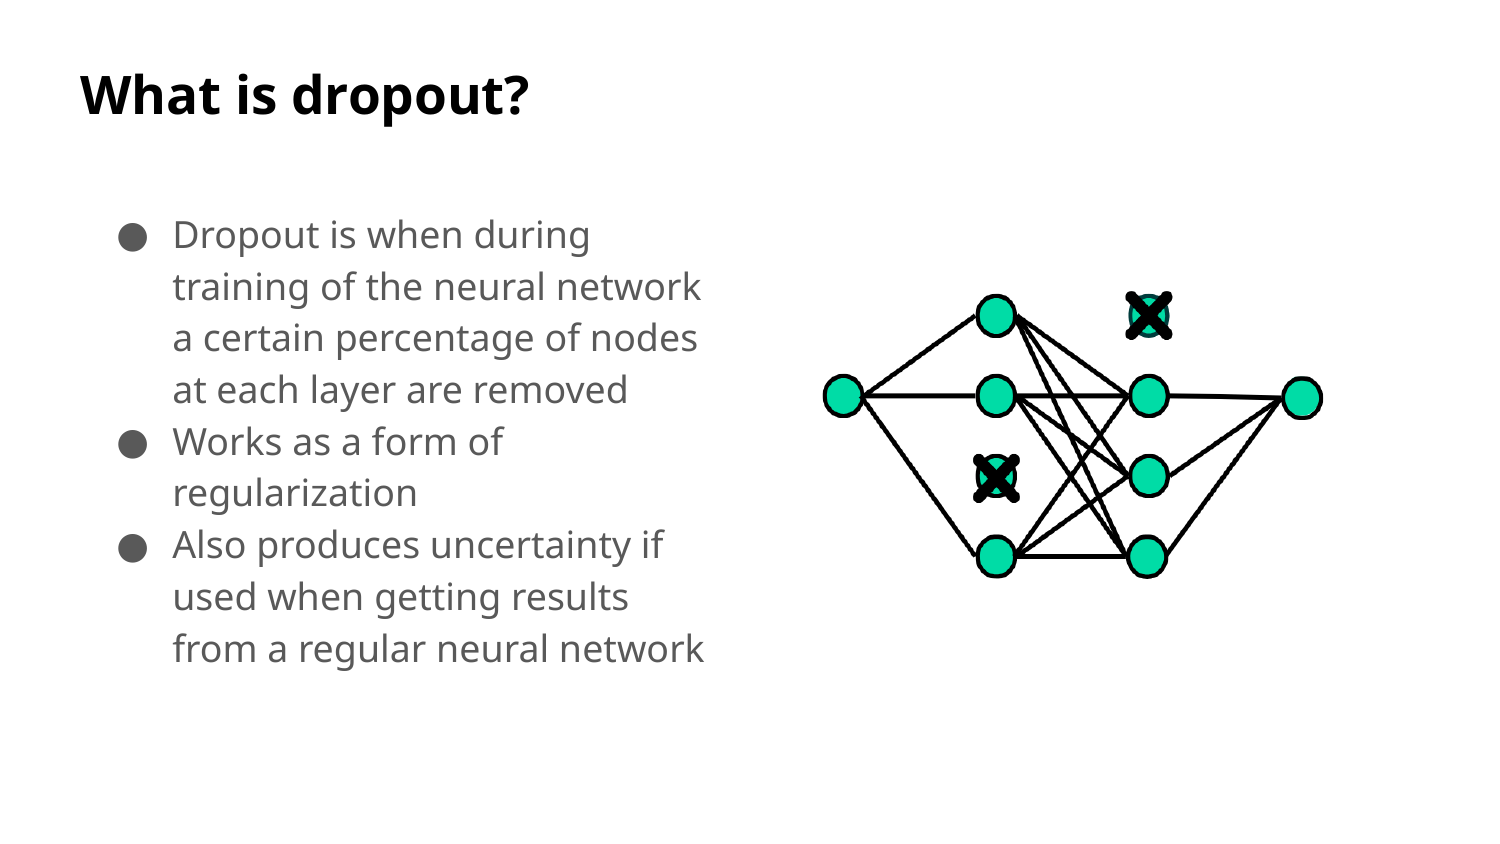

# What is dropout?
Dropout is when during training of the neural network a certain percentage of nodes at each layer are removed
Works as a form of regularization
Also produces uncertainty if used when getting results from a regular neural network